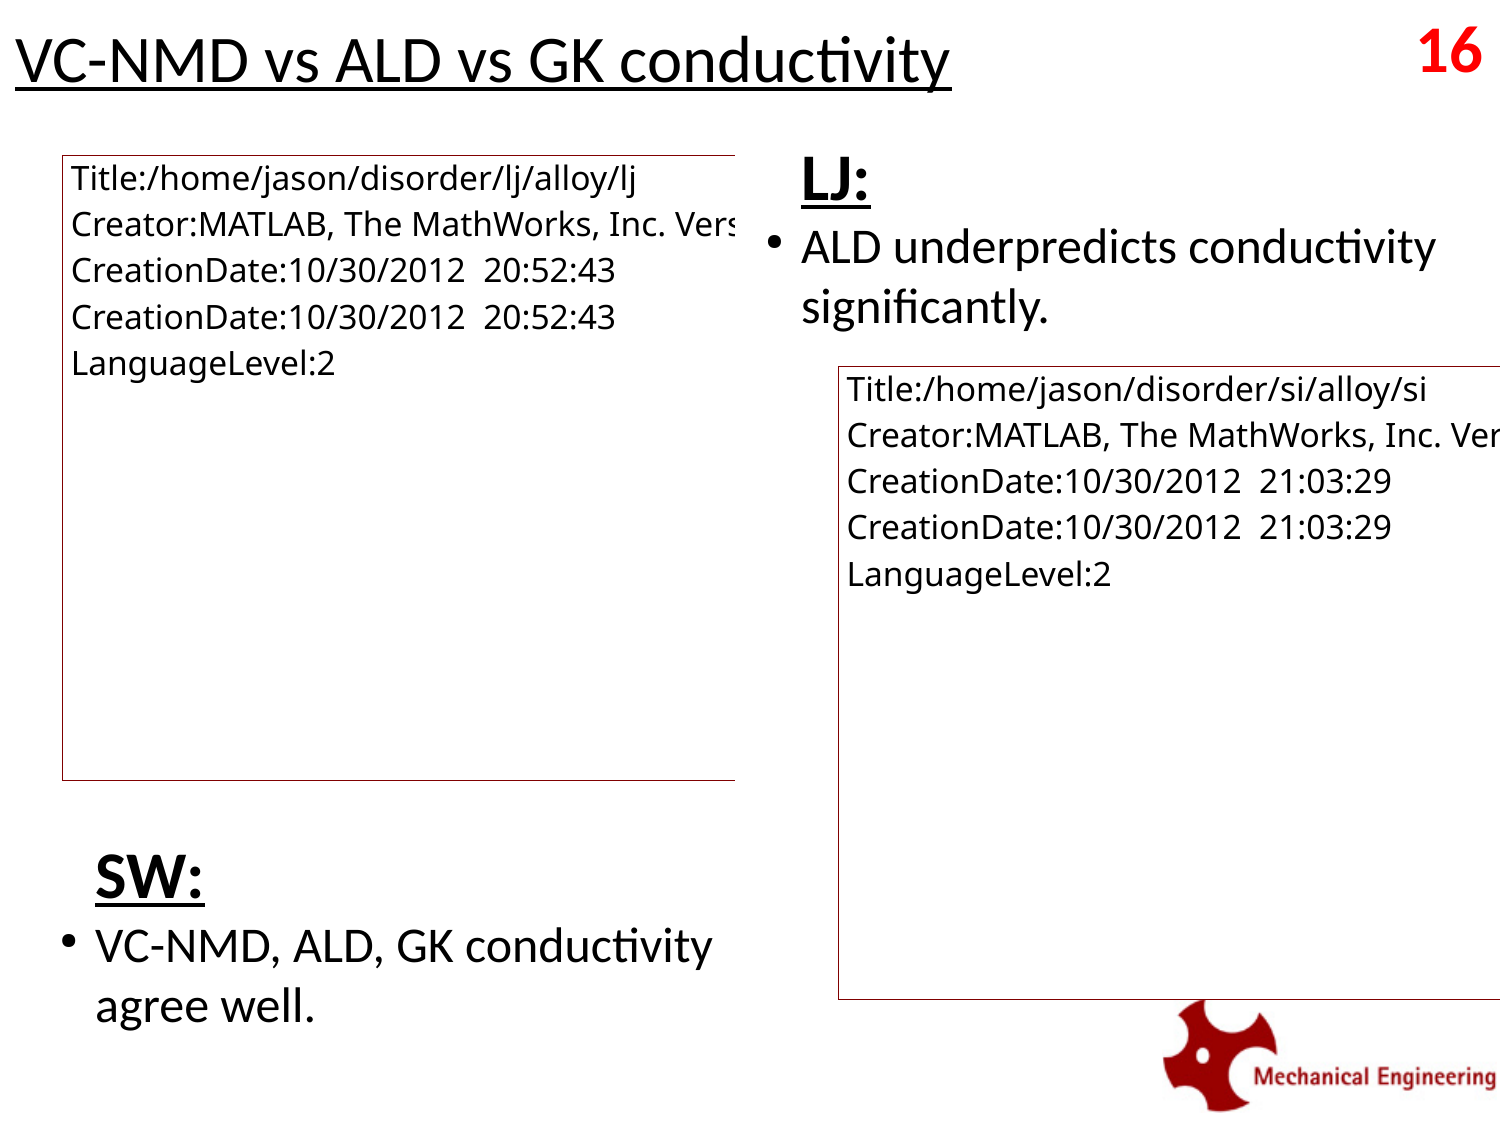

# VC-NMD vs ALD vs GK conductivity
16
LJ:
ALD underpredicts conductivity significantly.
SW:
VC-NMD, ALD, GK conductivity agree well.